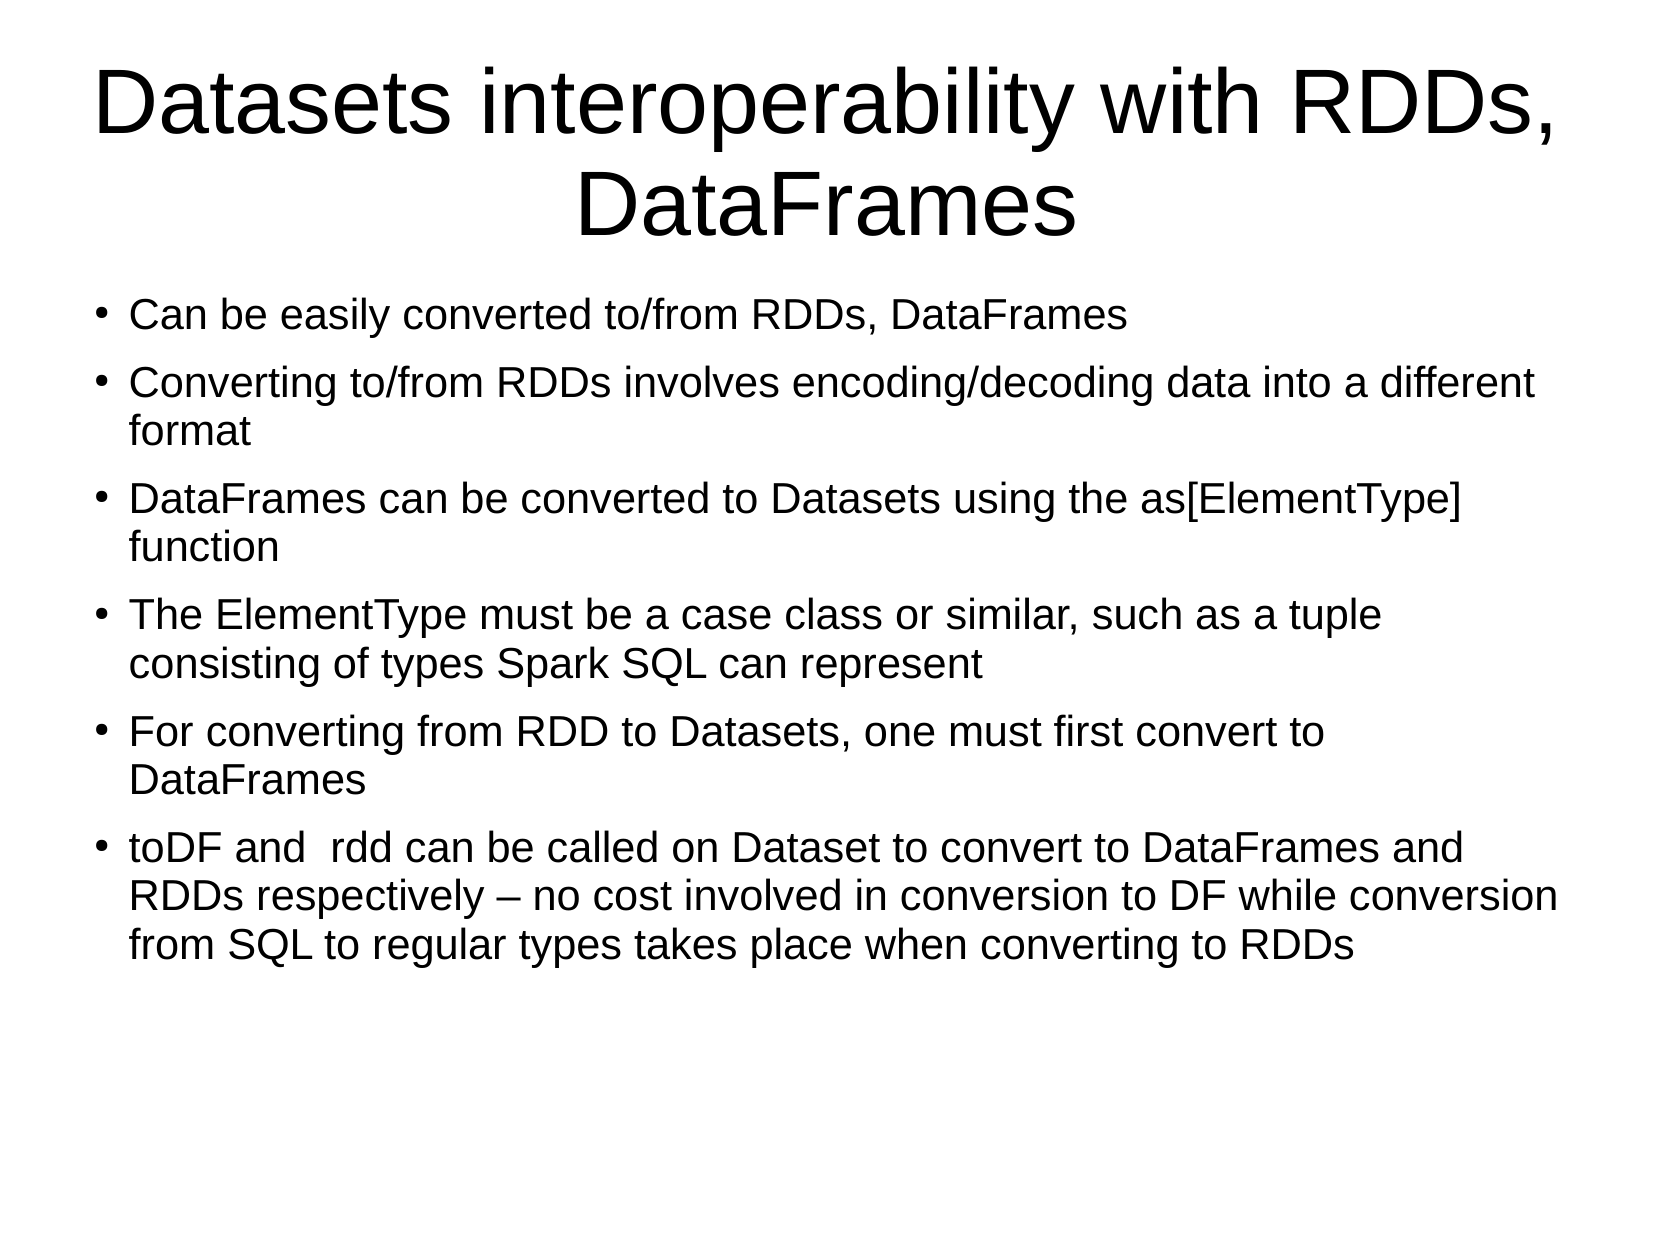

# Datasets interoperability with RDDs, DataFrames
Can be easily converted to/from RDDs, DataFrames
Converting to/from RDDs involves encoding/decoding data into a different format
DataFrames can be converted to Datasets using the as[ElementType] function
The ElementType must be a case class or similar, such as a tuple consisting of types Spark SQL can represent
For converting from RDD to Datasets, one must first convert to DataFrames
toDF and rdd can be called on Dataset to convert to DataFrames and RDDs respectively – no cost involved in conversion to DF while conversion from SQL to regular types takes place when converting to RDDs